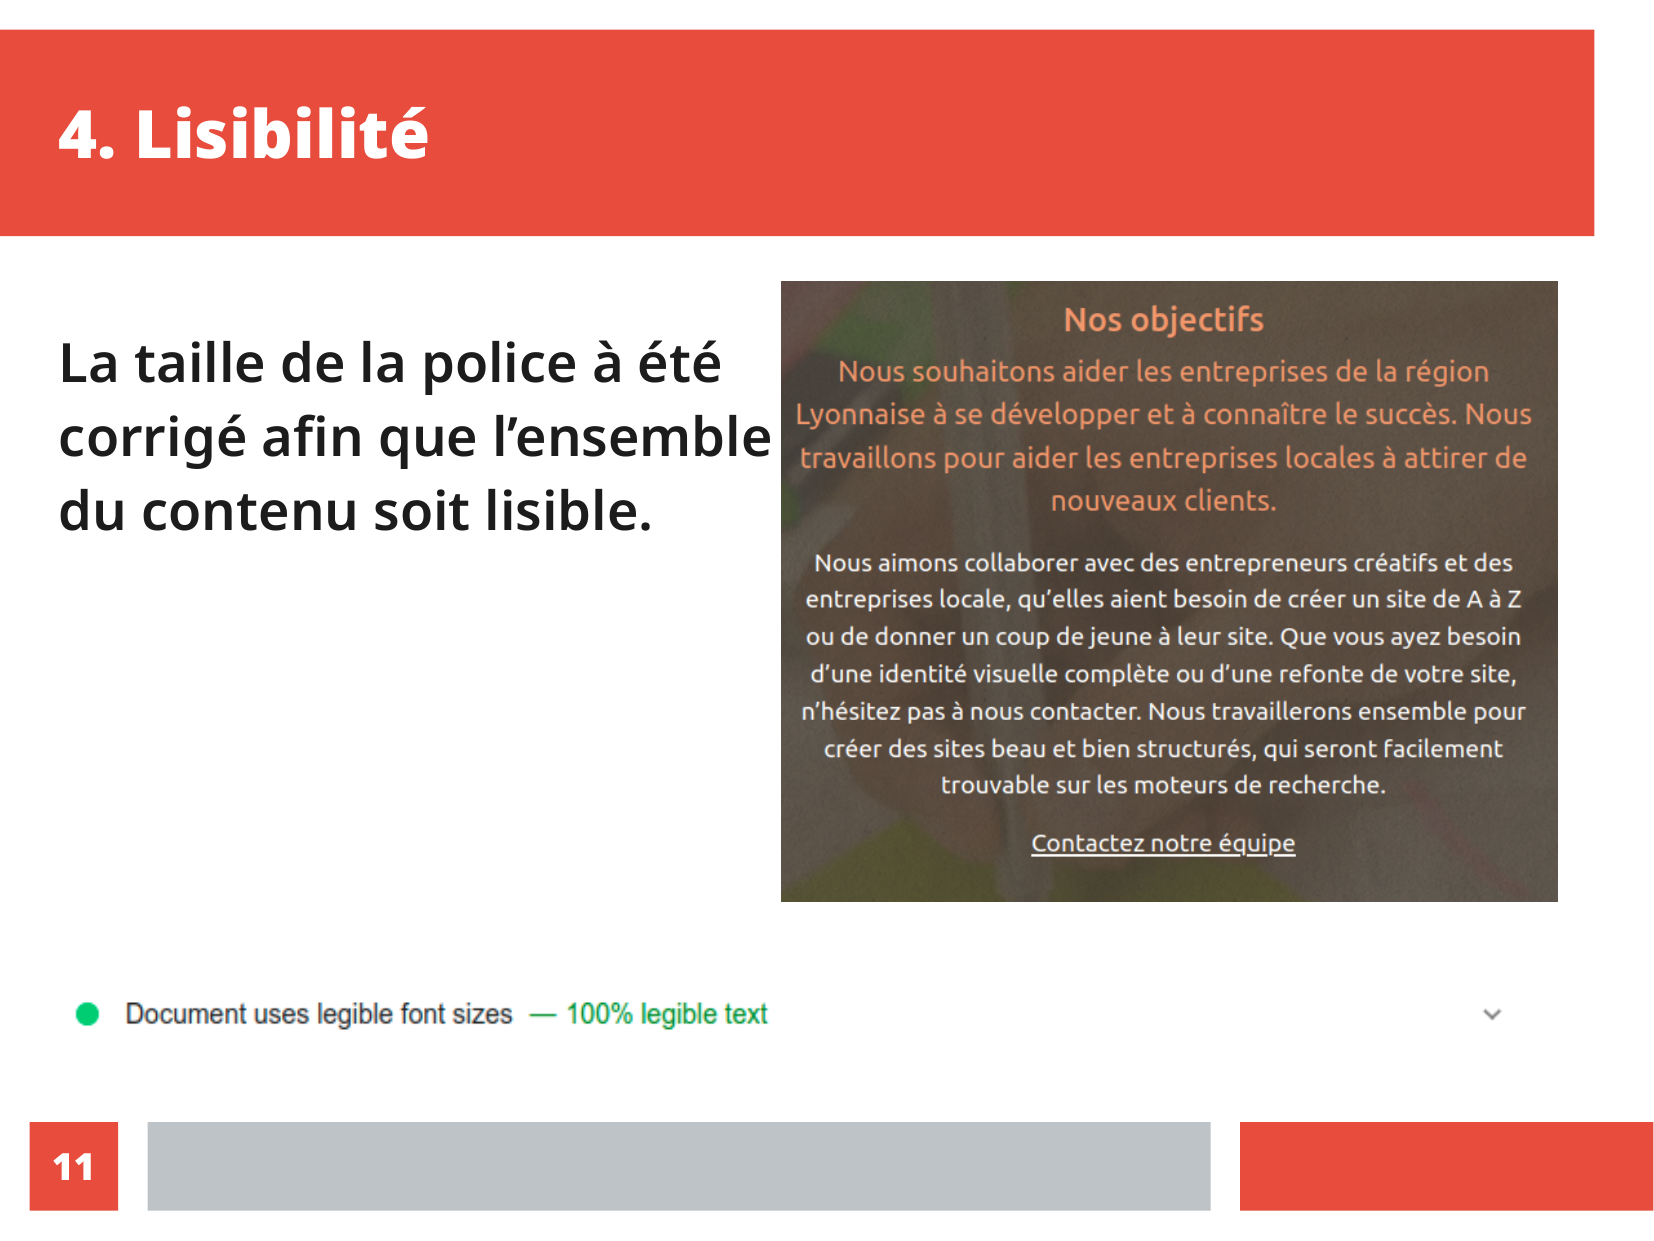

# 4. Lisibilité
La taille de la police à été corrigé afin que l’ensemble du contenu soit lisible.
11